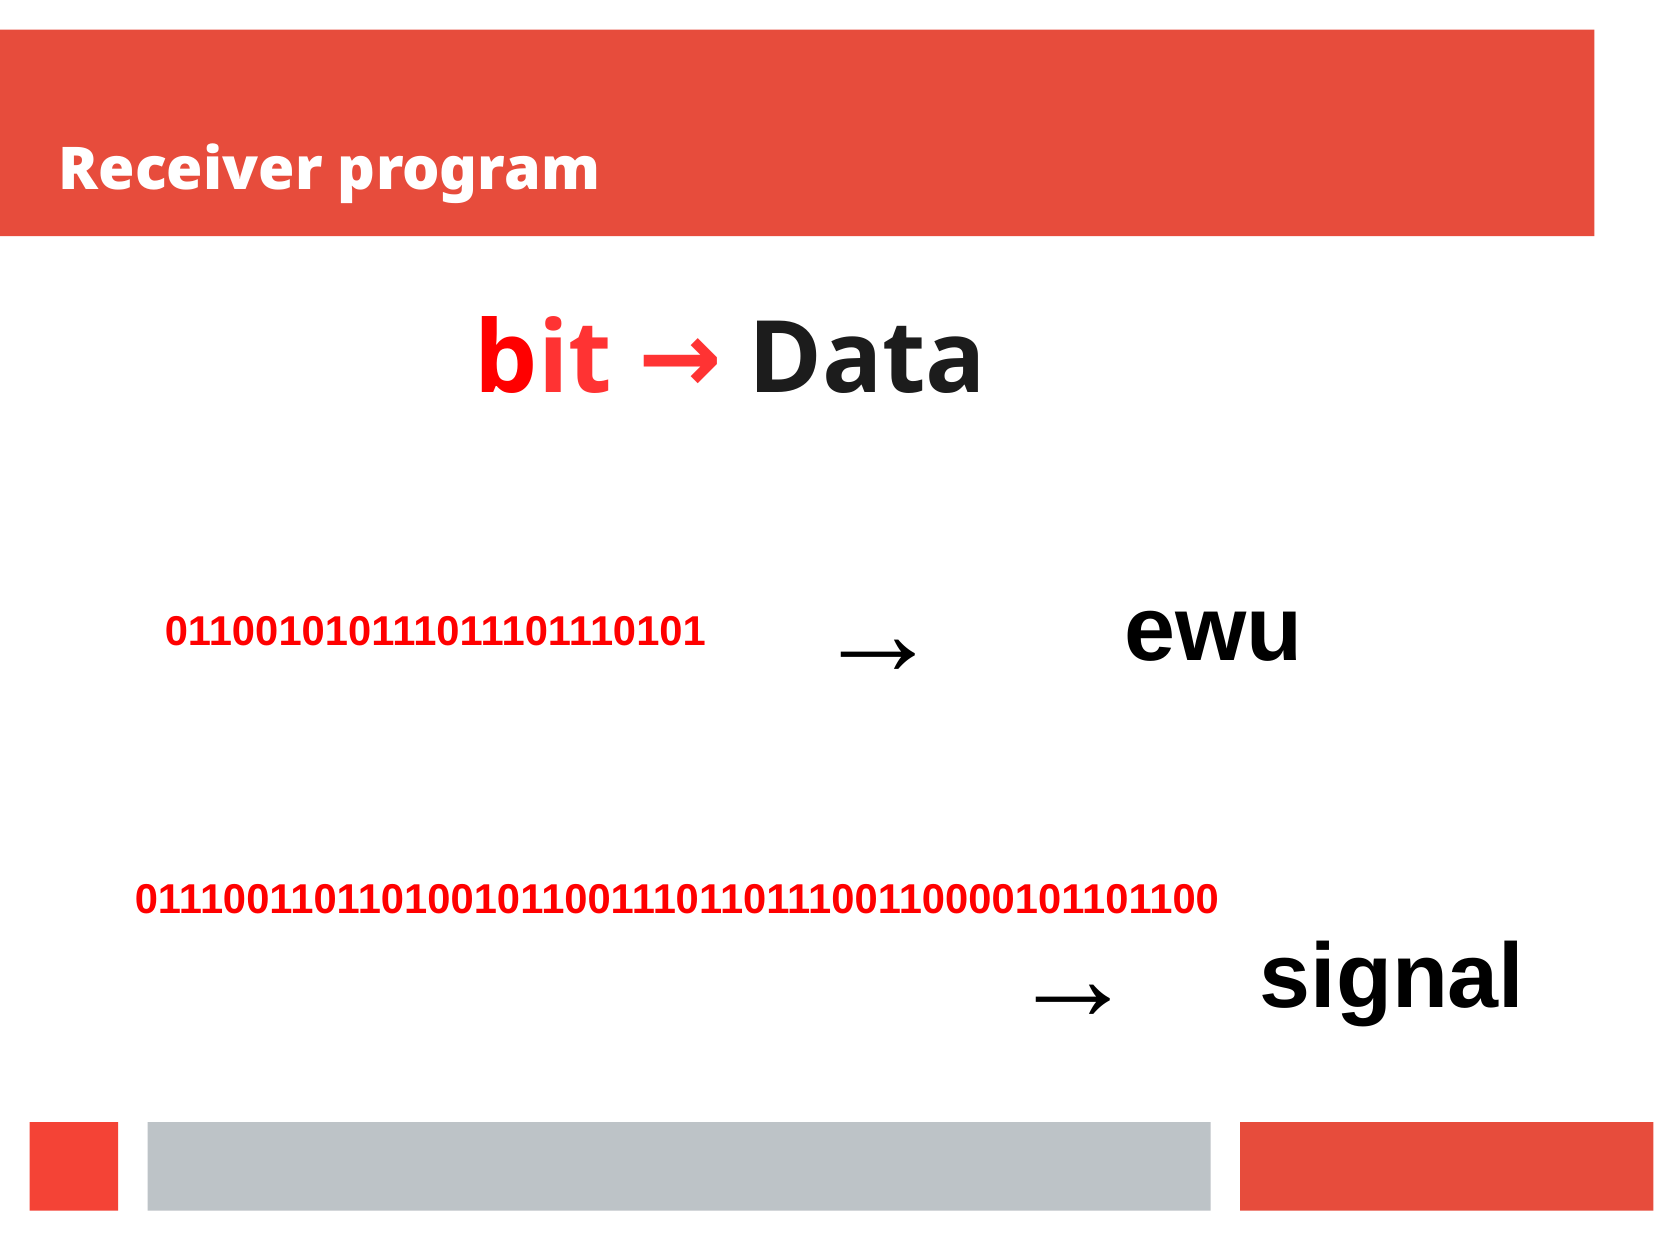

# Receiver program
 bit → Data
→
ewu
011001010111011101110101
011100110110100101100111011011100110000101101100
→
signal